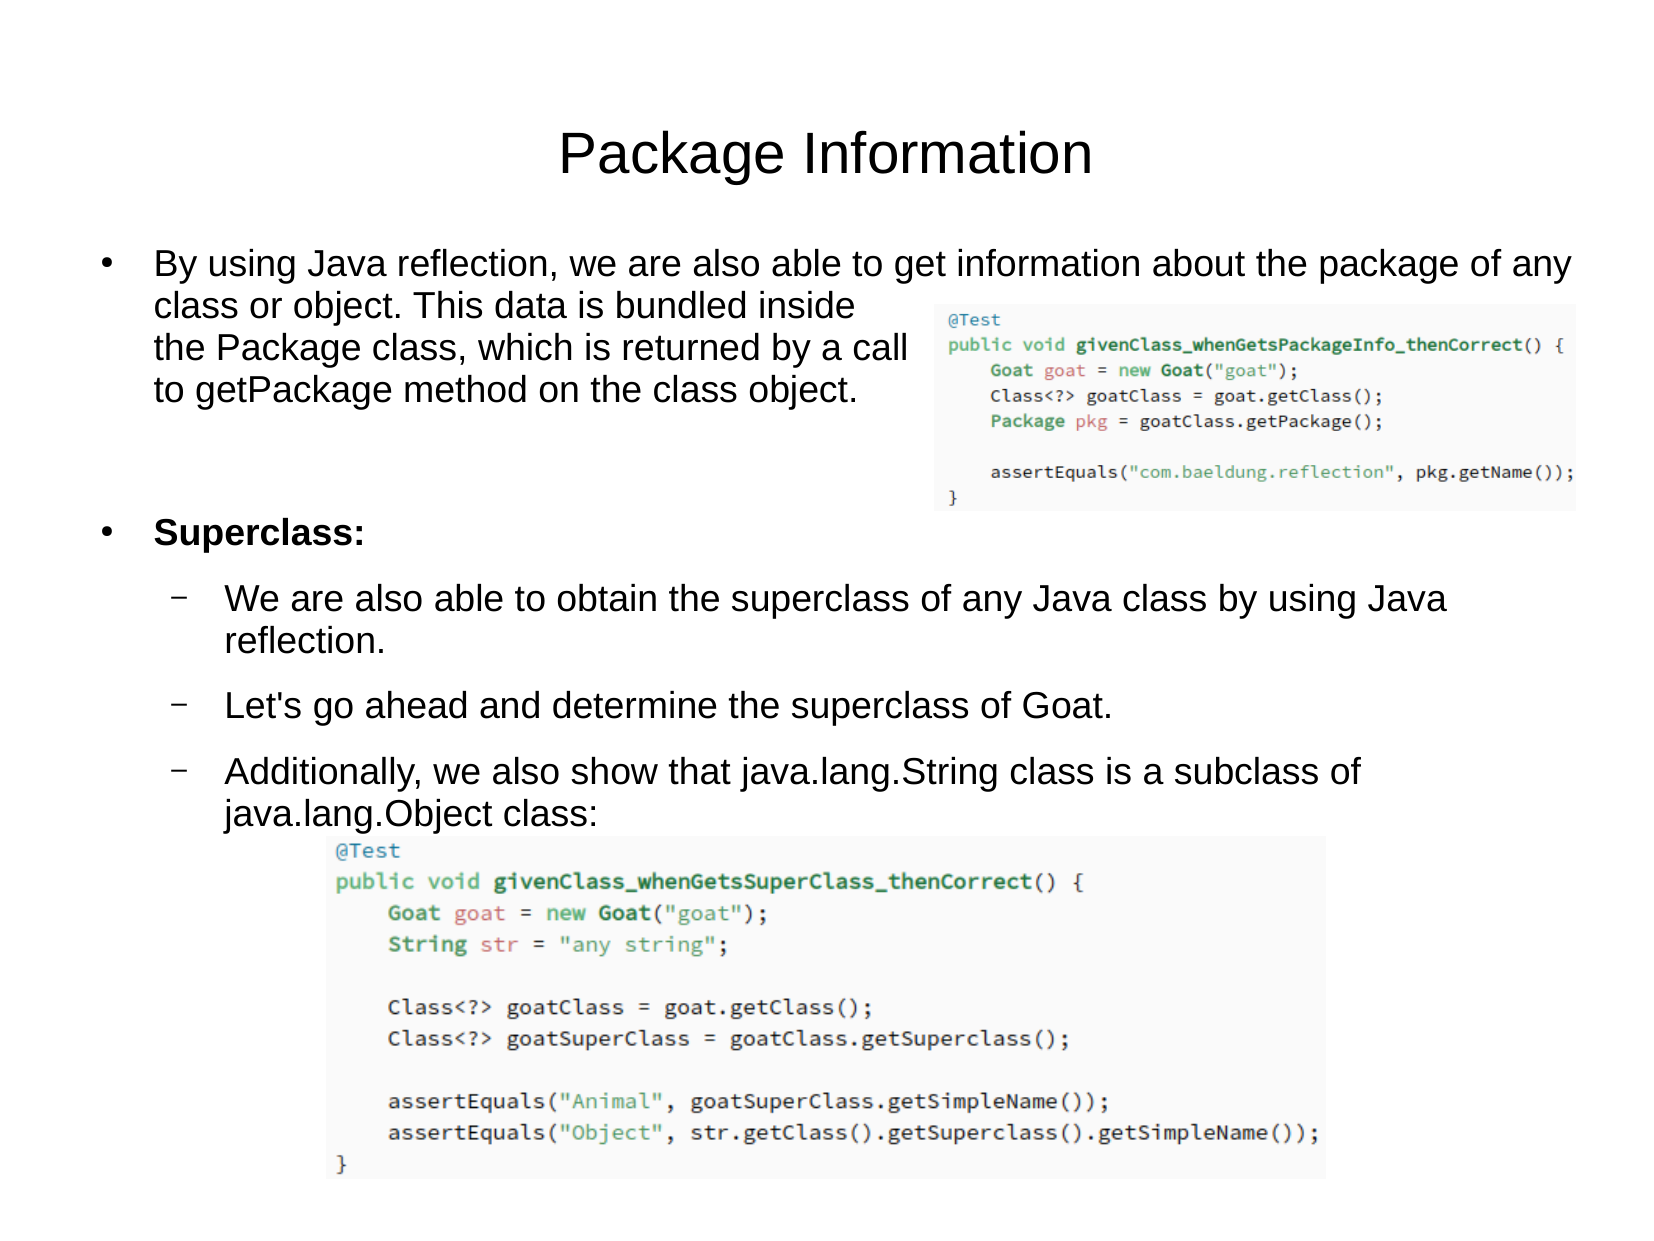

# Package Information
By using Java reflection, we are also able to get information about the package of any class or object. This data is bundled inside
the Package class, which is returned by a call
to getPackage method on the class object.
Superclass:
We are also able to obtain the superclass of any Java class by using Java reflection.
Let's go ahead and determine the superclass of Goat.
Additionally, we also show that java.lang.String class is a subclass of java.lang.Object class: